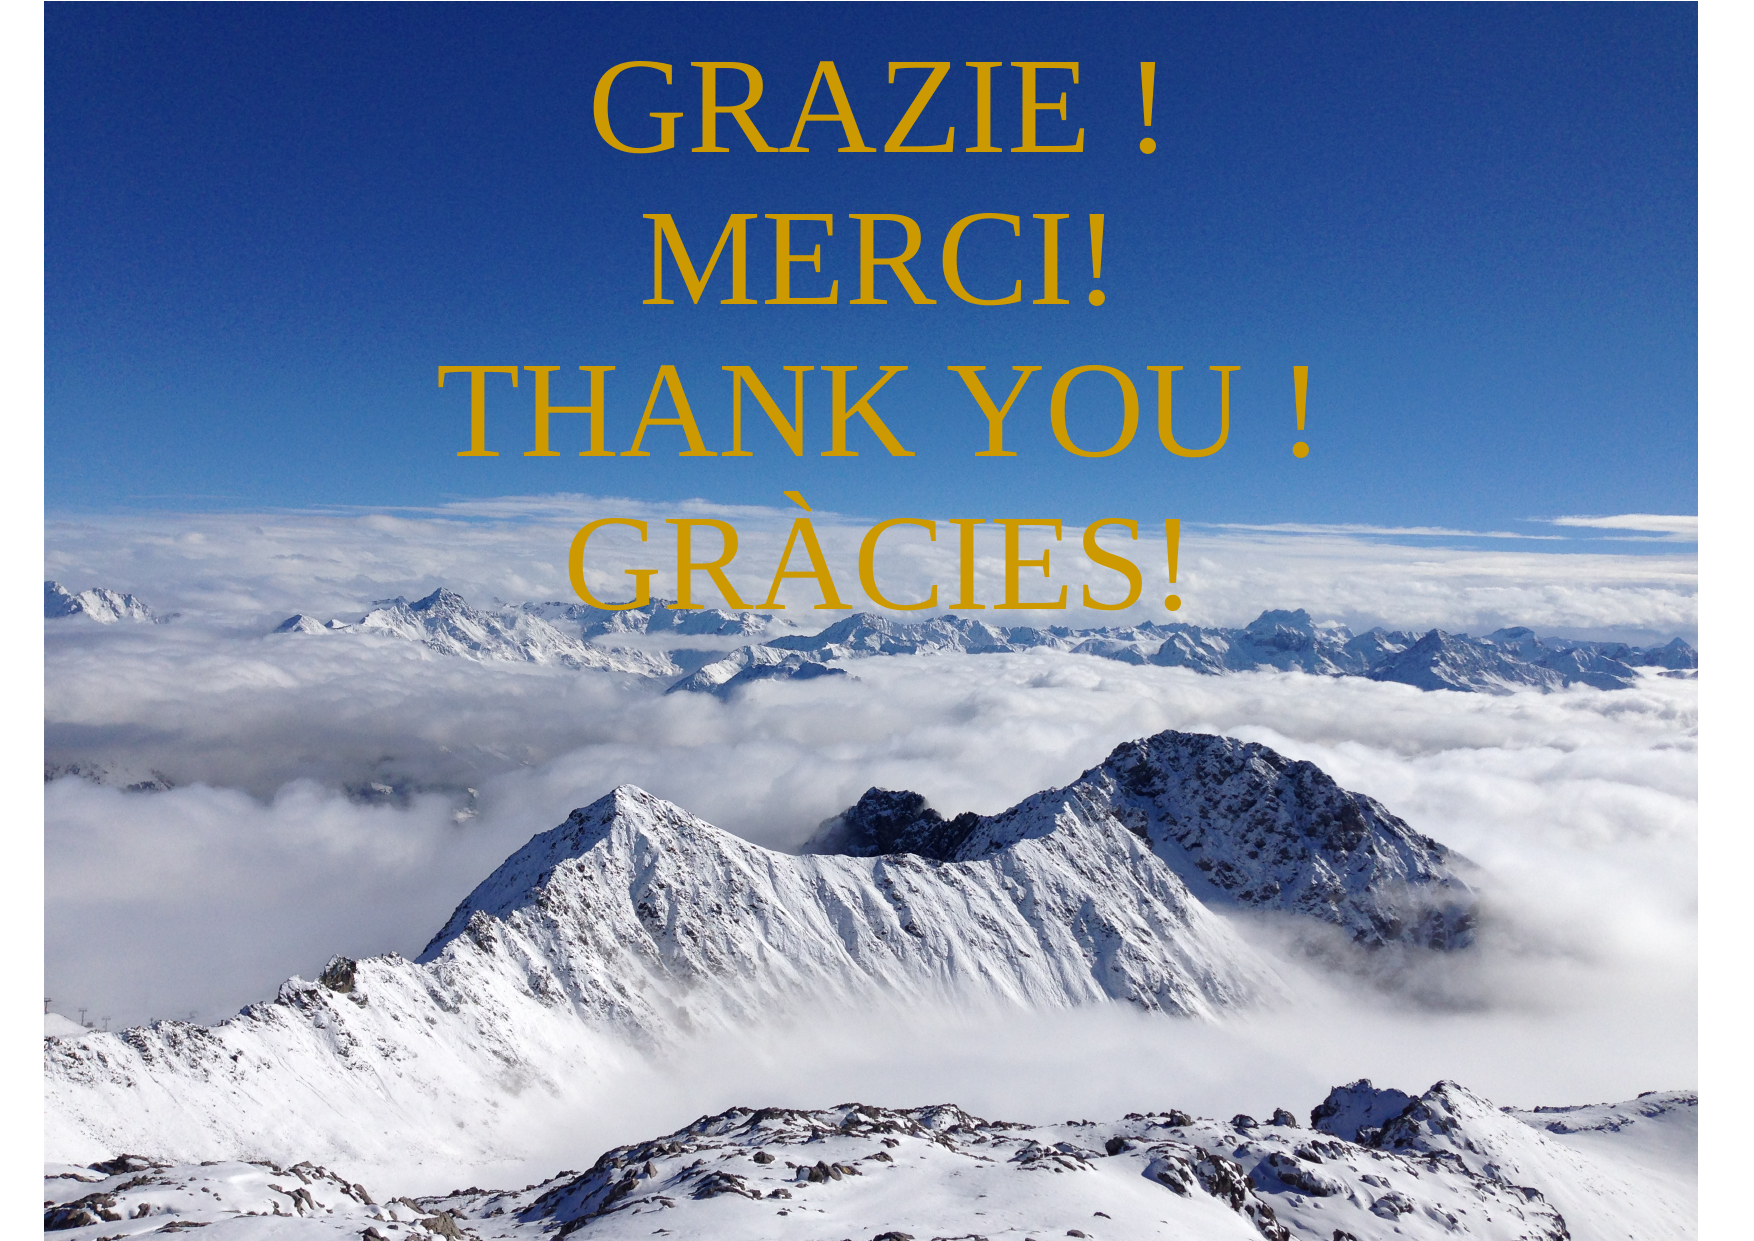

GRAZIE !
MERCI!
THANK YOU !
GRÀCIES!
25
28/08/2022
ERAD2022 - Open Radar Short Course